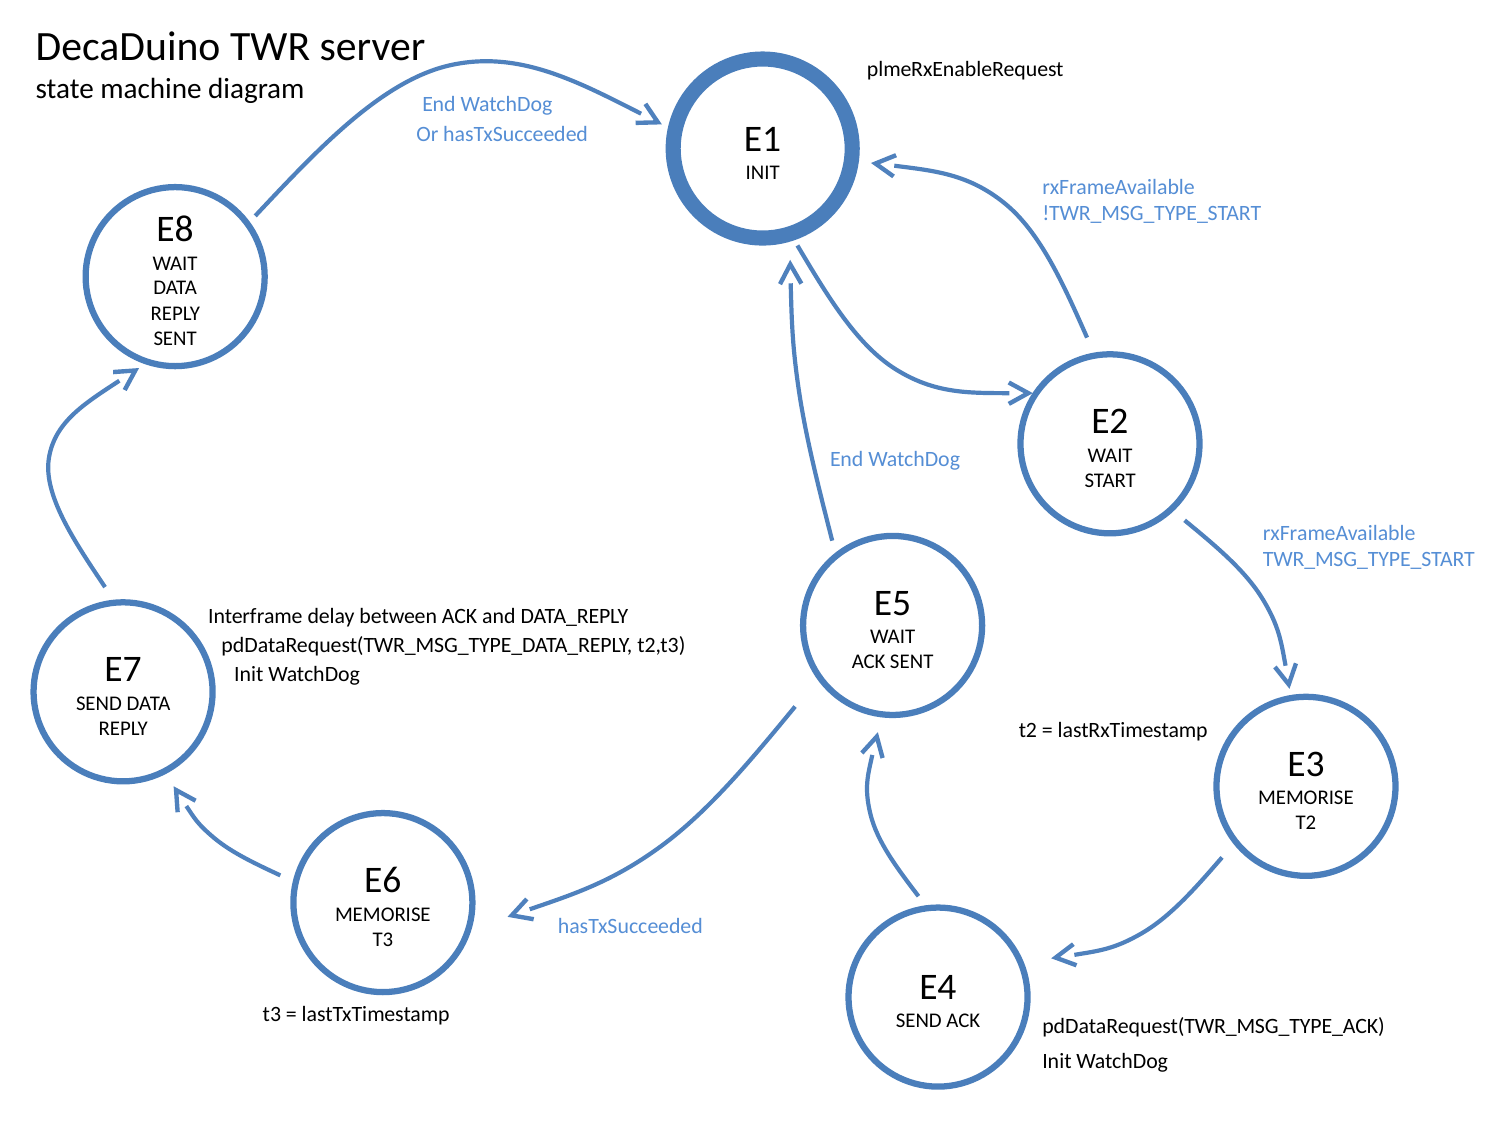

DecaDuino TWR server
state machine diagram
plmeRxEnableRequest
E1
INIT
End WatchDog
Or hasTxSucceeded
rxFrameAvailable
!TWR_MSG_TYPE_START
E8
WAIT
DATA
REPLY SENT
E2
WAIT START
End WatchDog
rxFrameAvailable
TWR_MSG_TYPE_START
E5
WAIT
ACK SENT
Interframe delay between ACK and DATA_REPLY
E7
SEND DATA REPLY
pdDataRequest(TWR_MSG_TYPE_DATA_REPLY, t2,t3)
Init WatchDog
E3
MEMORISE T2
t2 = lastRxTimestamp
E6
MEMORISE T3
hasTxSucceeded
E4
SEND ACK
t3 = lastTxTimestamp
pdDataRequest(TWR_MSG_TYPE_ACK)
Init WatchDog